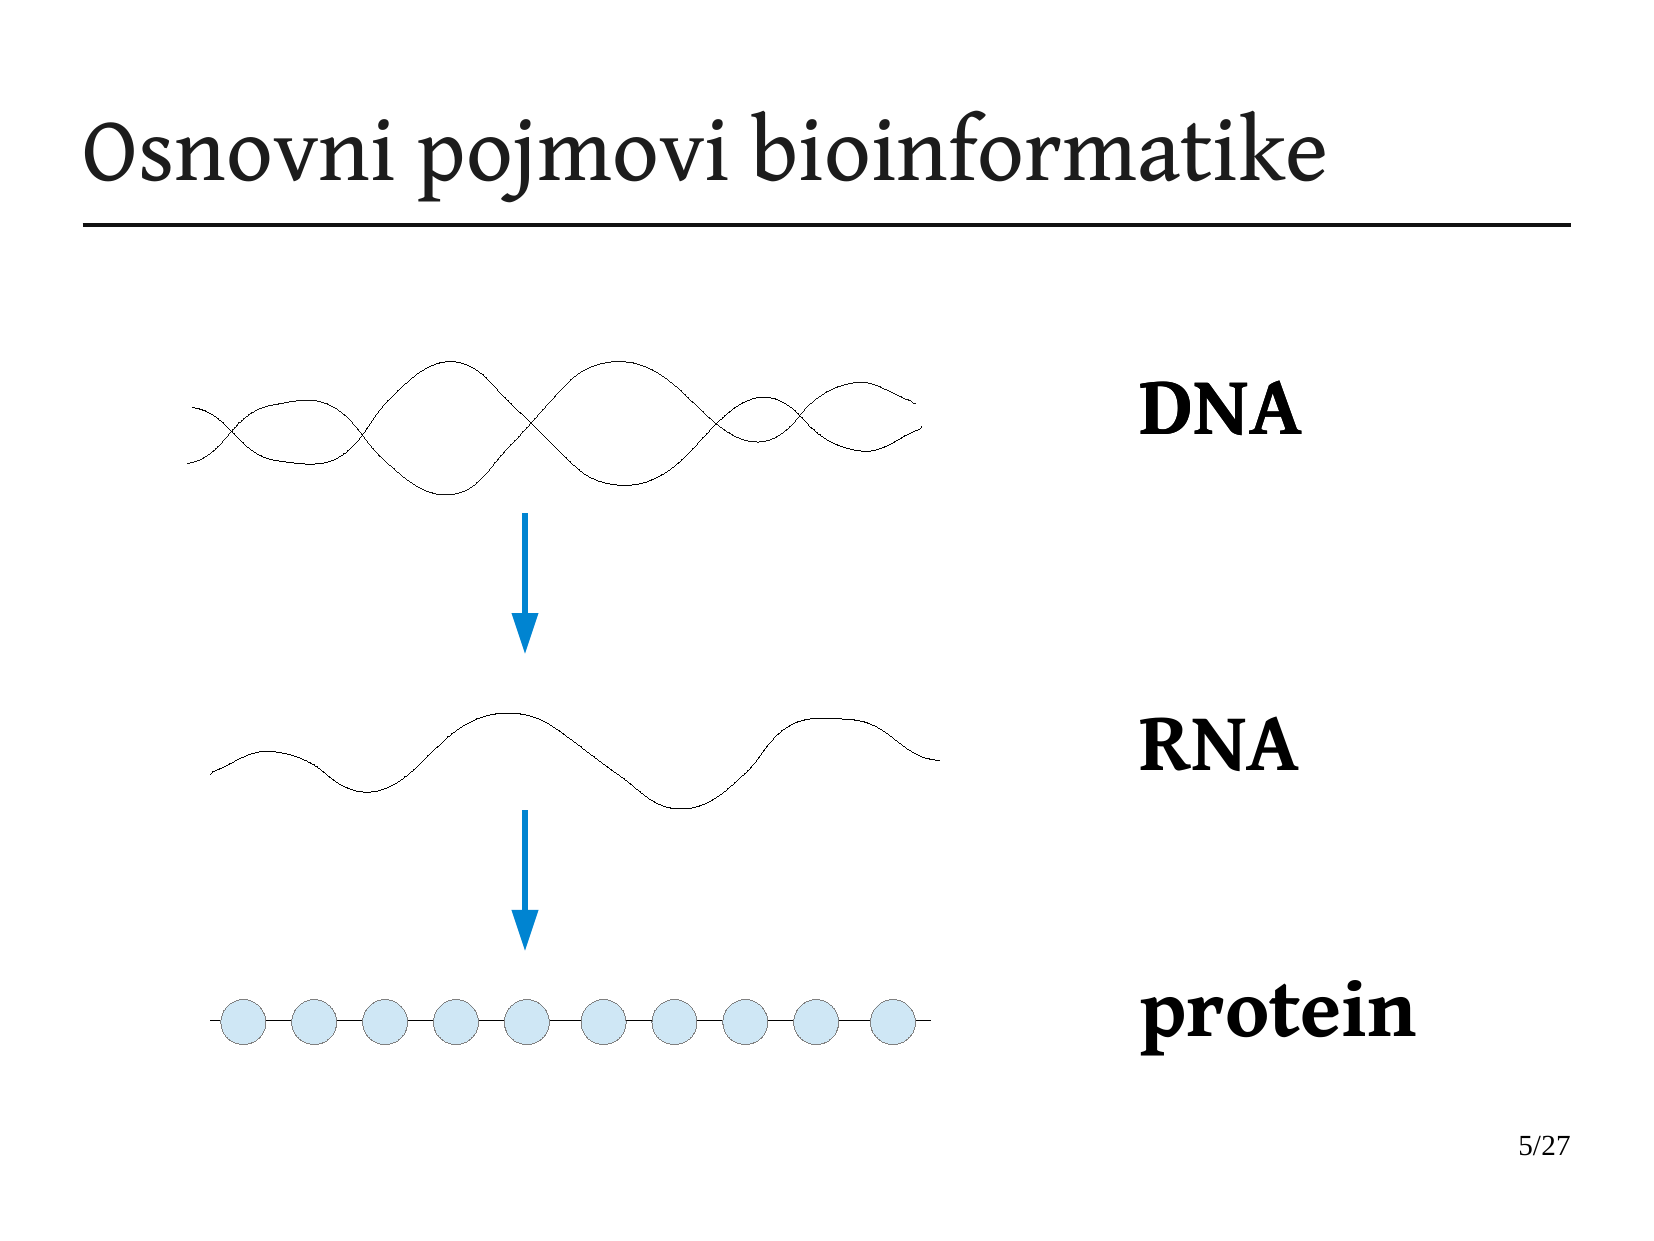

# Osnovni pojmovi bioinformatike
DNA
DNA
RNA
protein
5